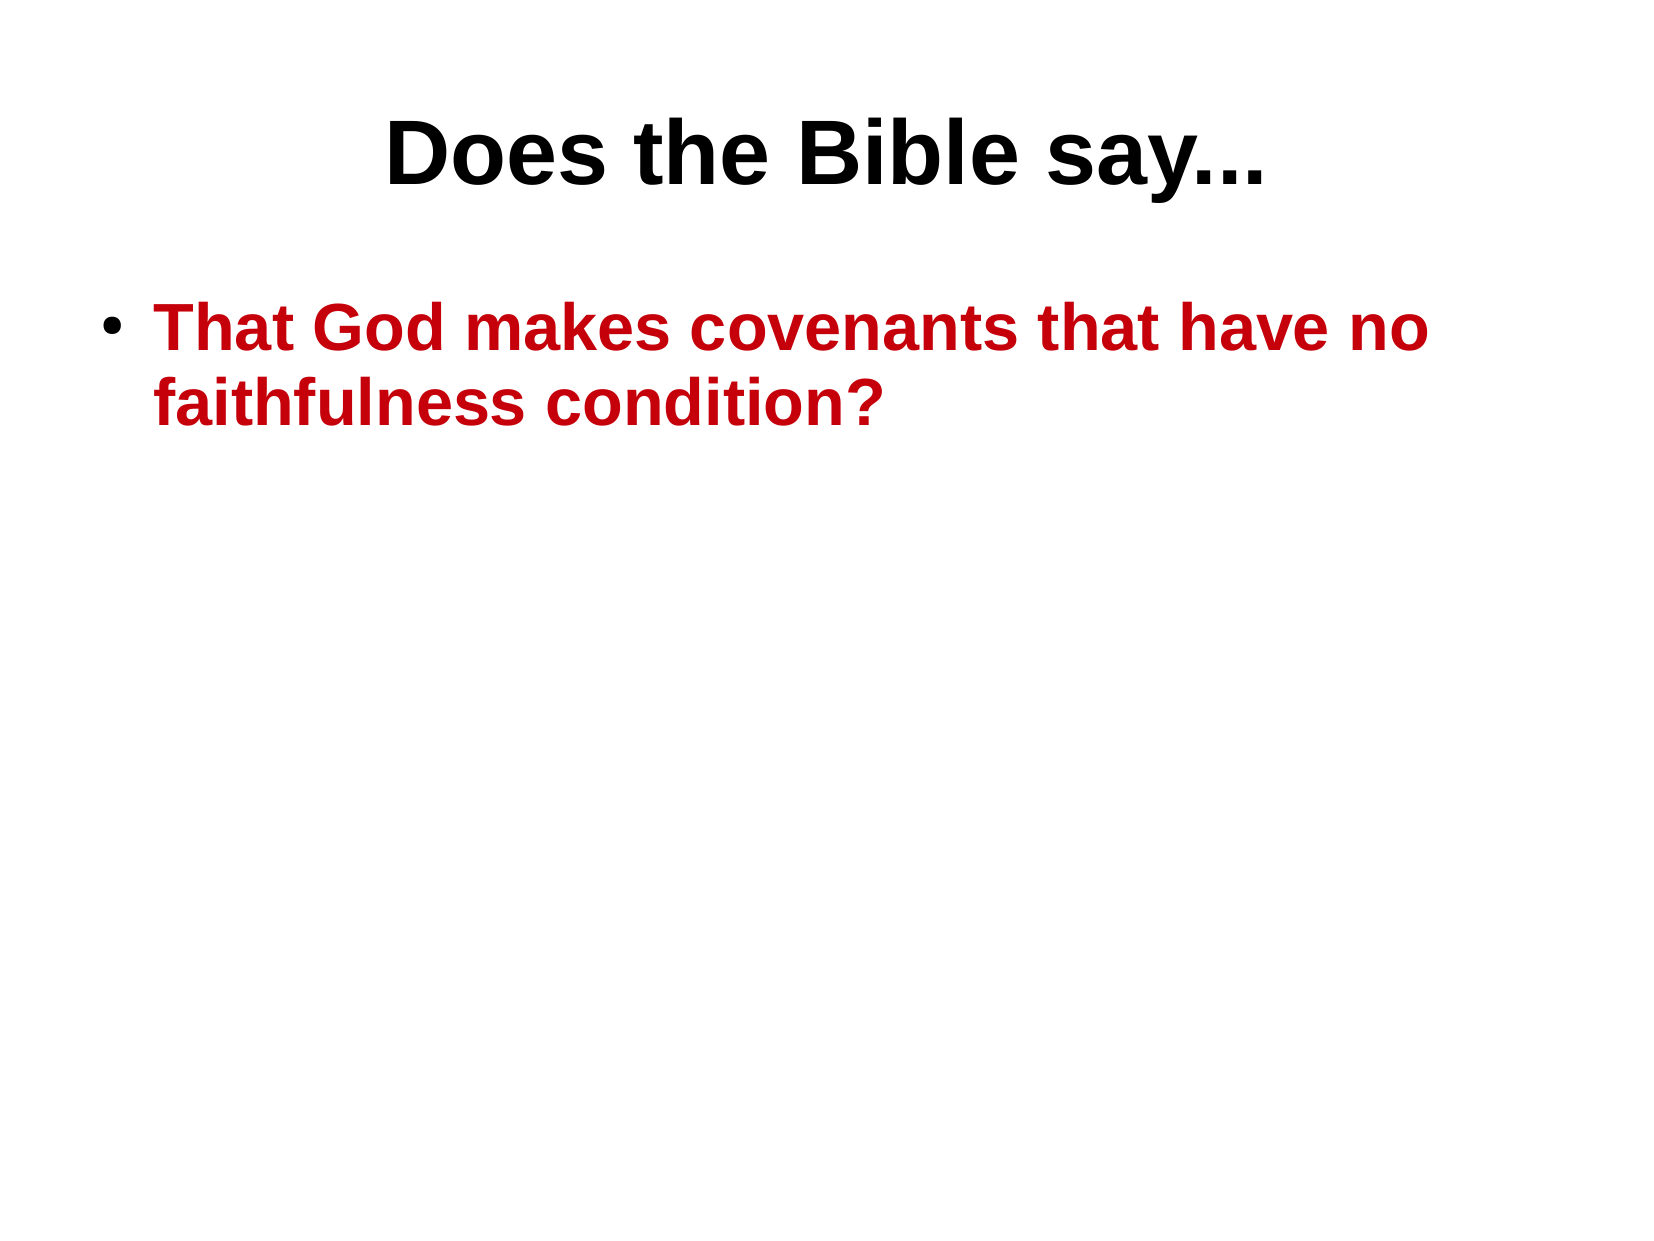

# Does the Bible say...
That God makes covenants that have no faithfulness condition?